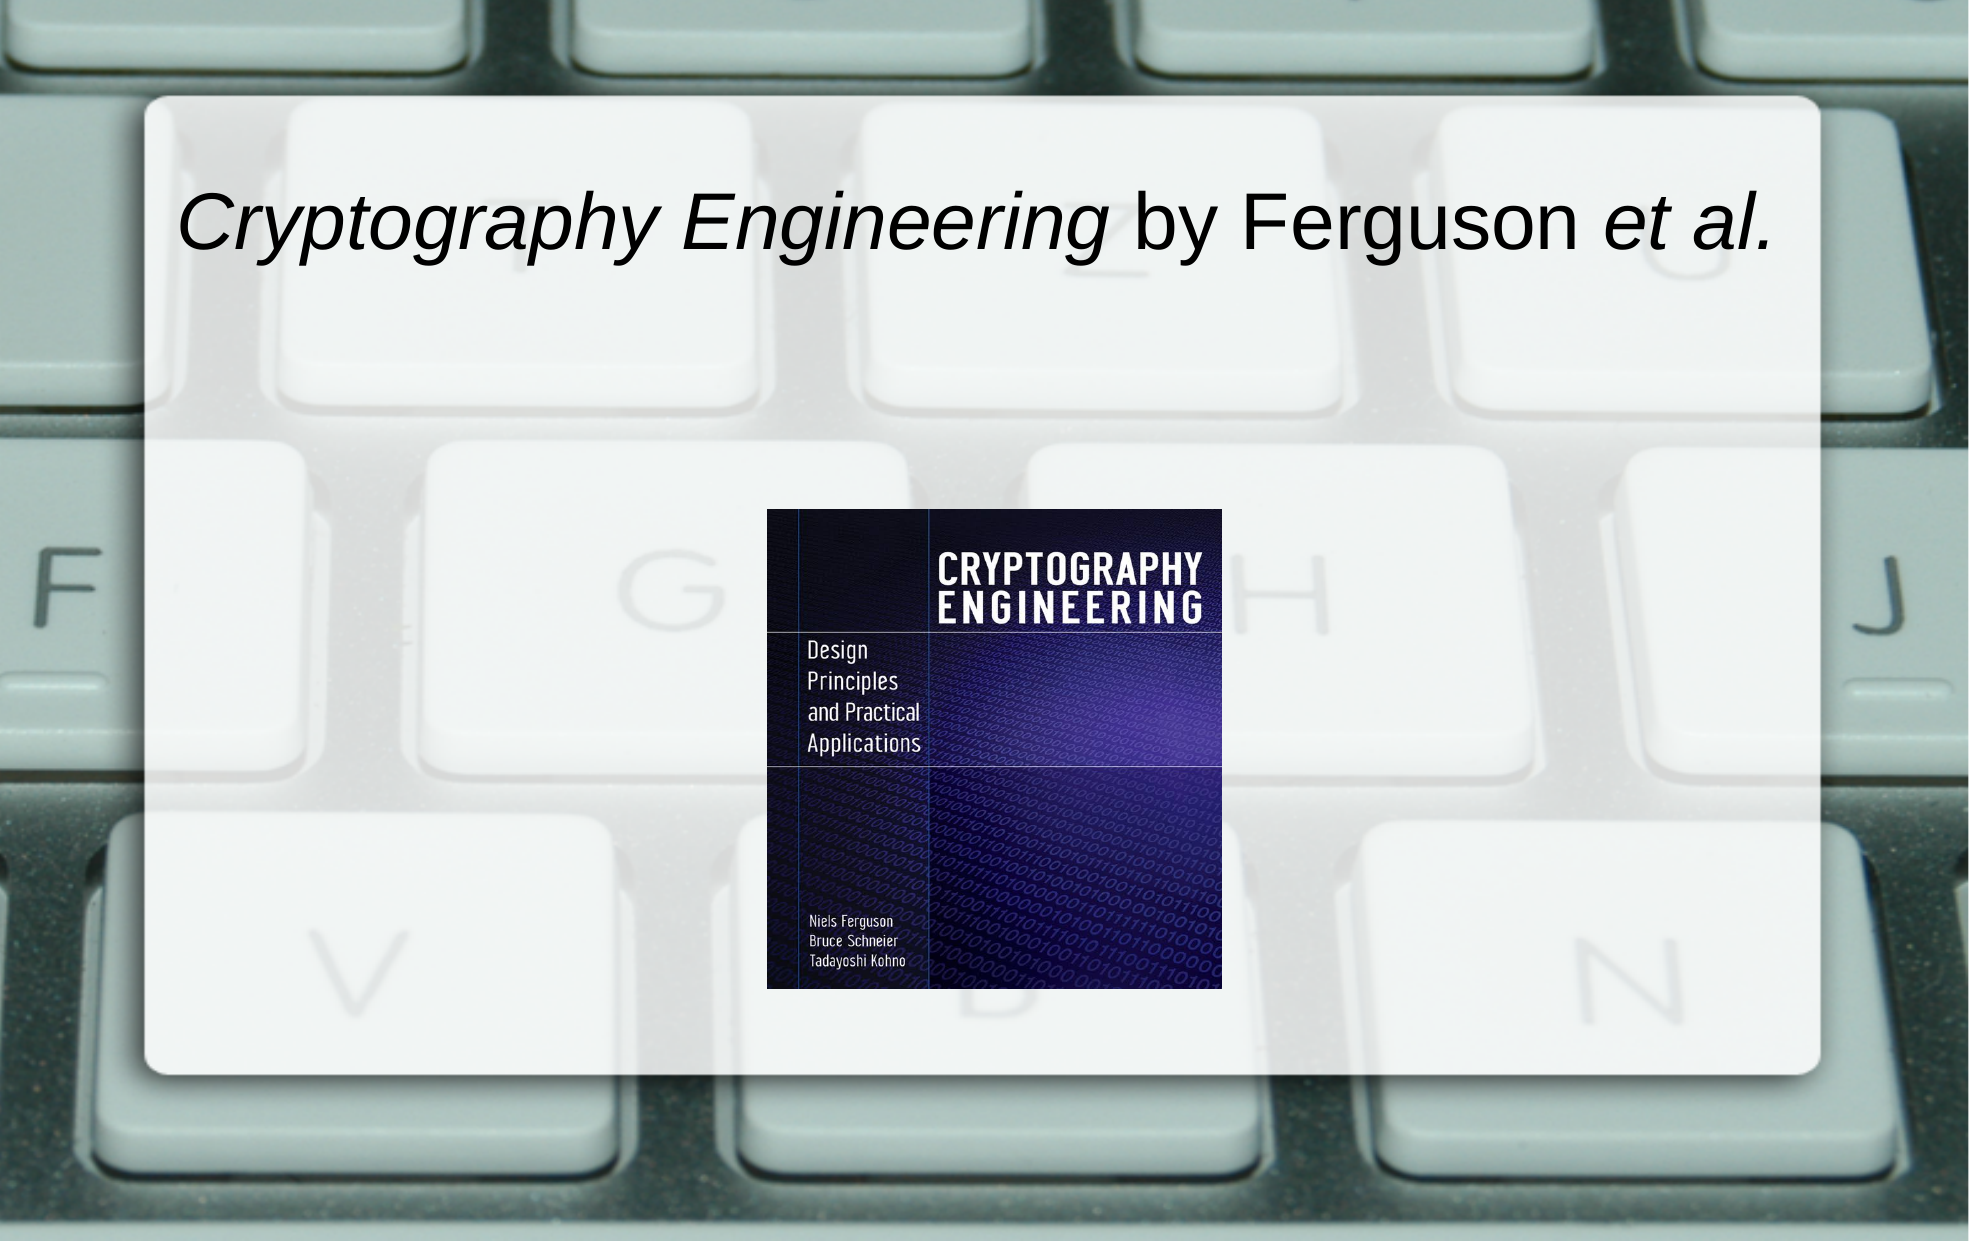

# Cryptography Engineering by Ferguson et al.